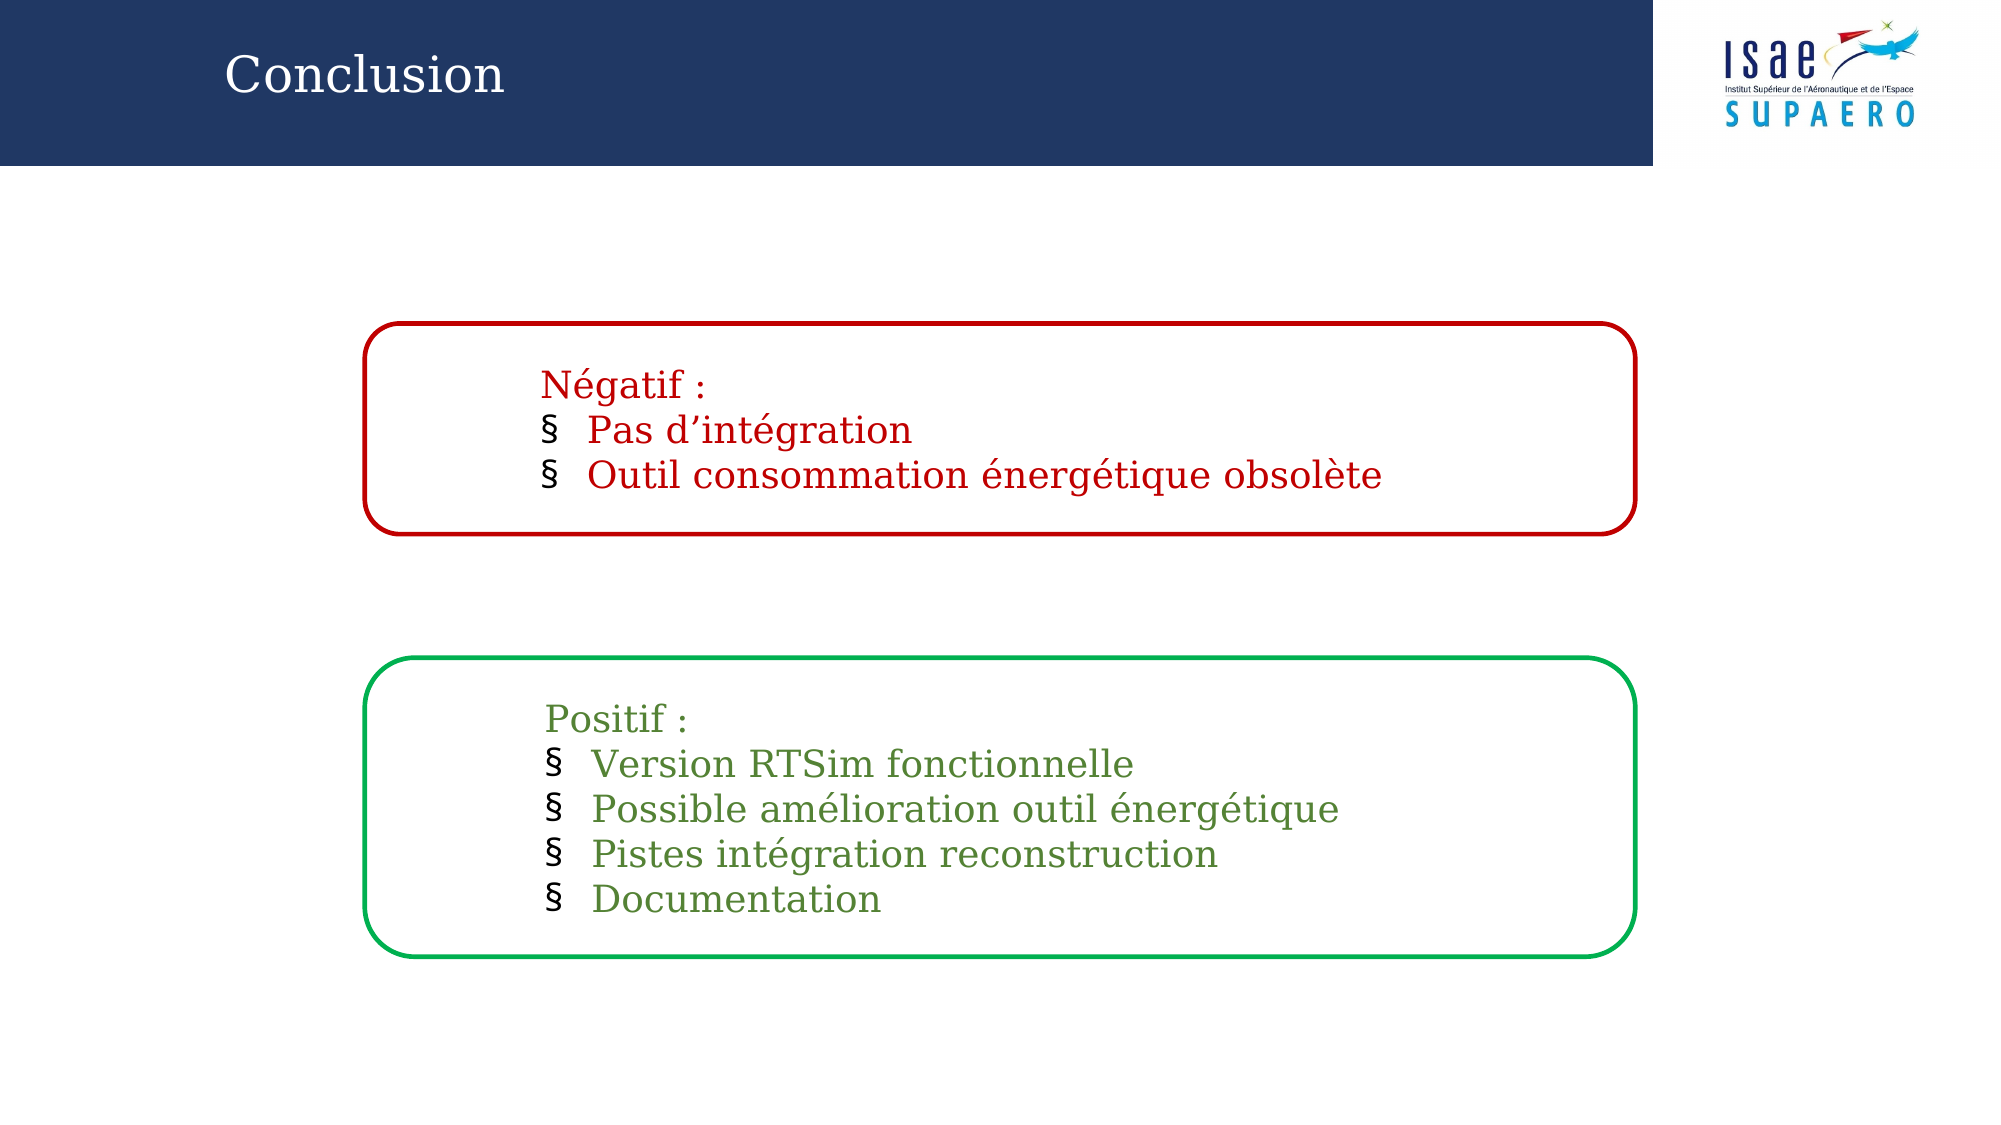

Conclusion
Négatif :
Pas d’intégration
Outil consommation énergétique obsolète
Positif :
Version RTSim fonctionnelle
Possible amélioration outil énergétique
Pistes intégration reconstruction
Documentation